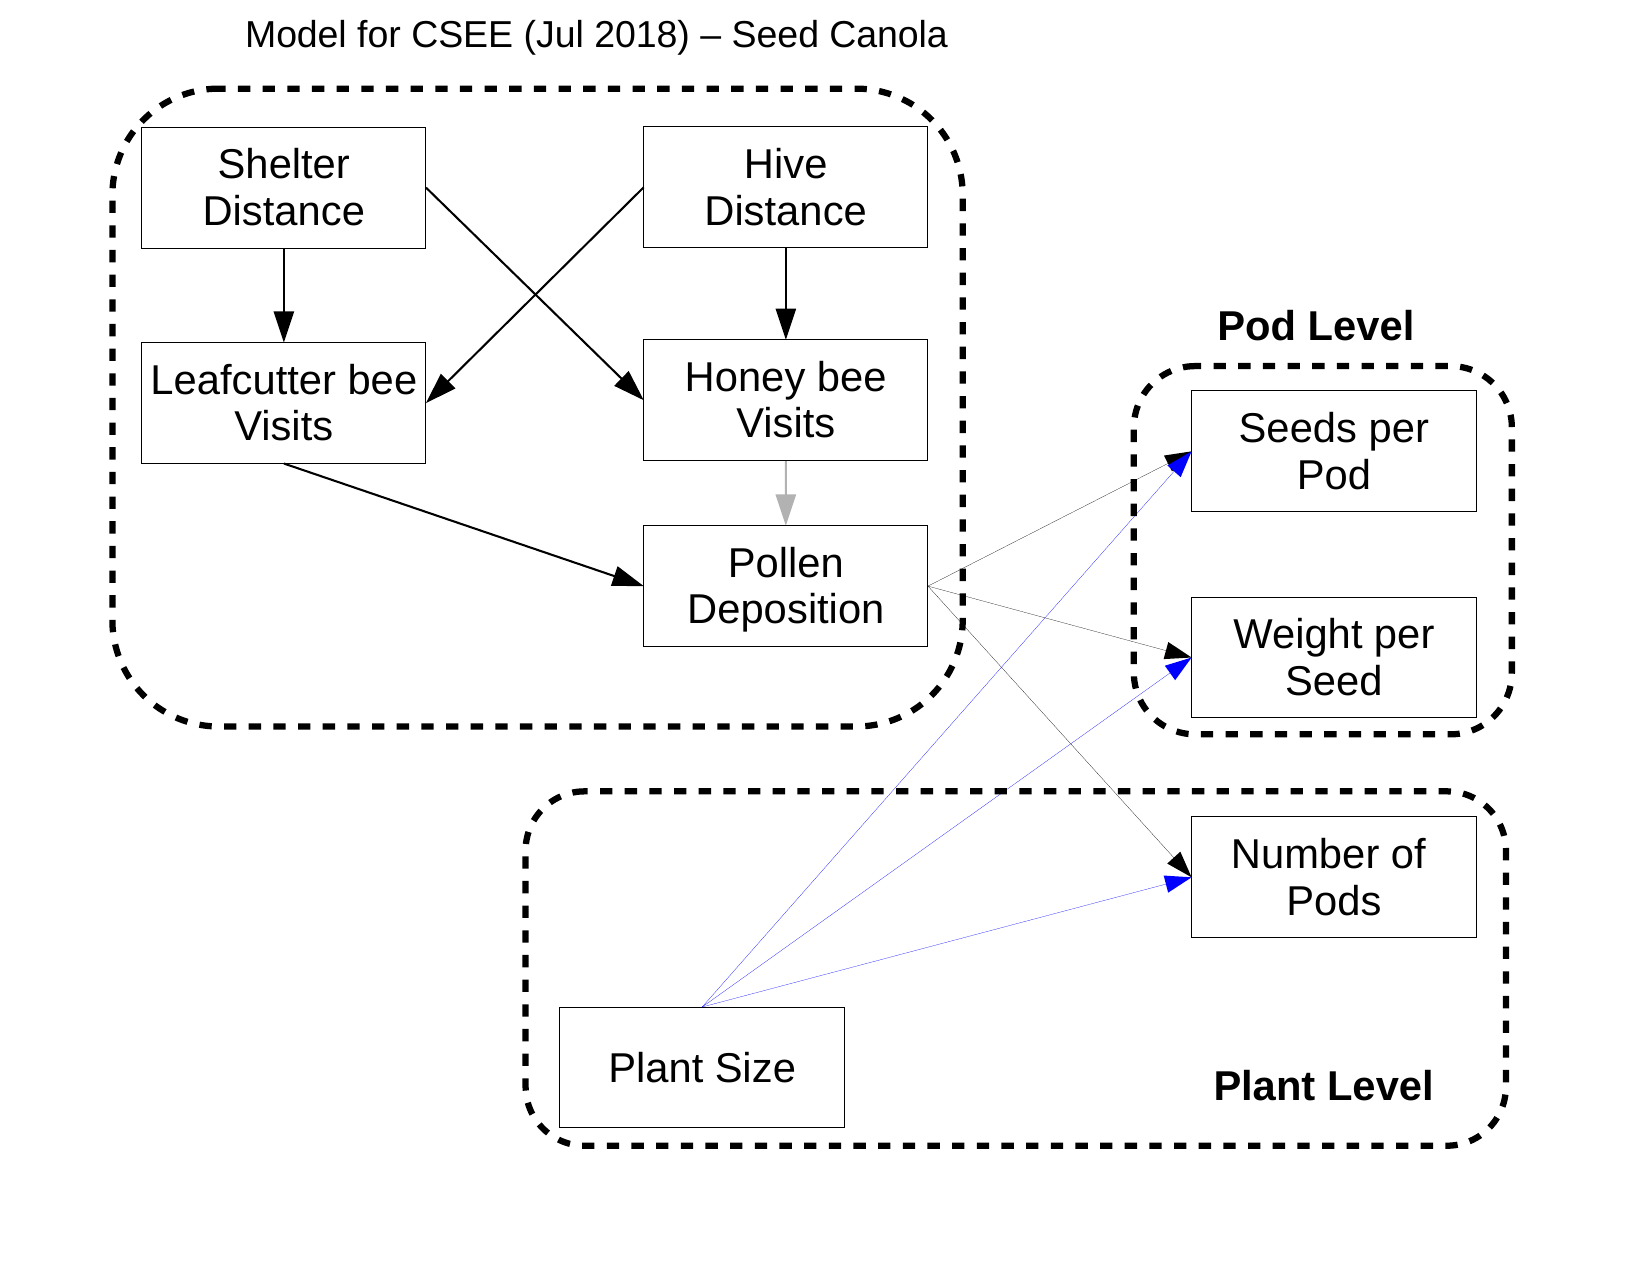

Model for CSEE (Jul 2018) – Seed Canola
Hive
Distance
Shelter
Distance
Pod Level
Honey bee
Visits
Leafcutter bee
Visits
Seeds per
Pod
Pollen
Deposition
Weight per
Seed
Number of
Pods
Plant Size
Plant Level